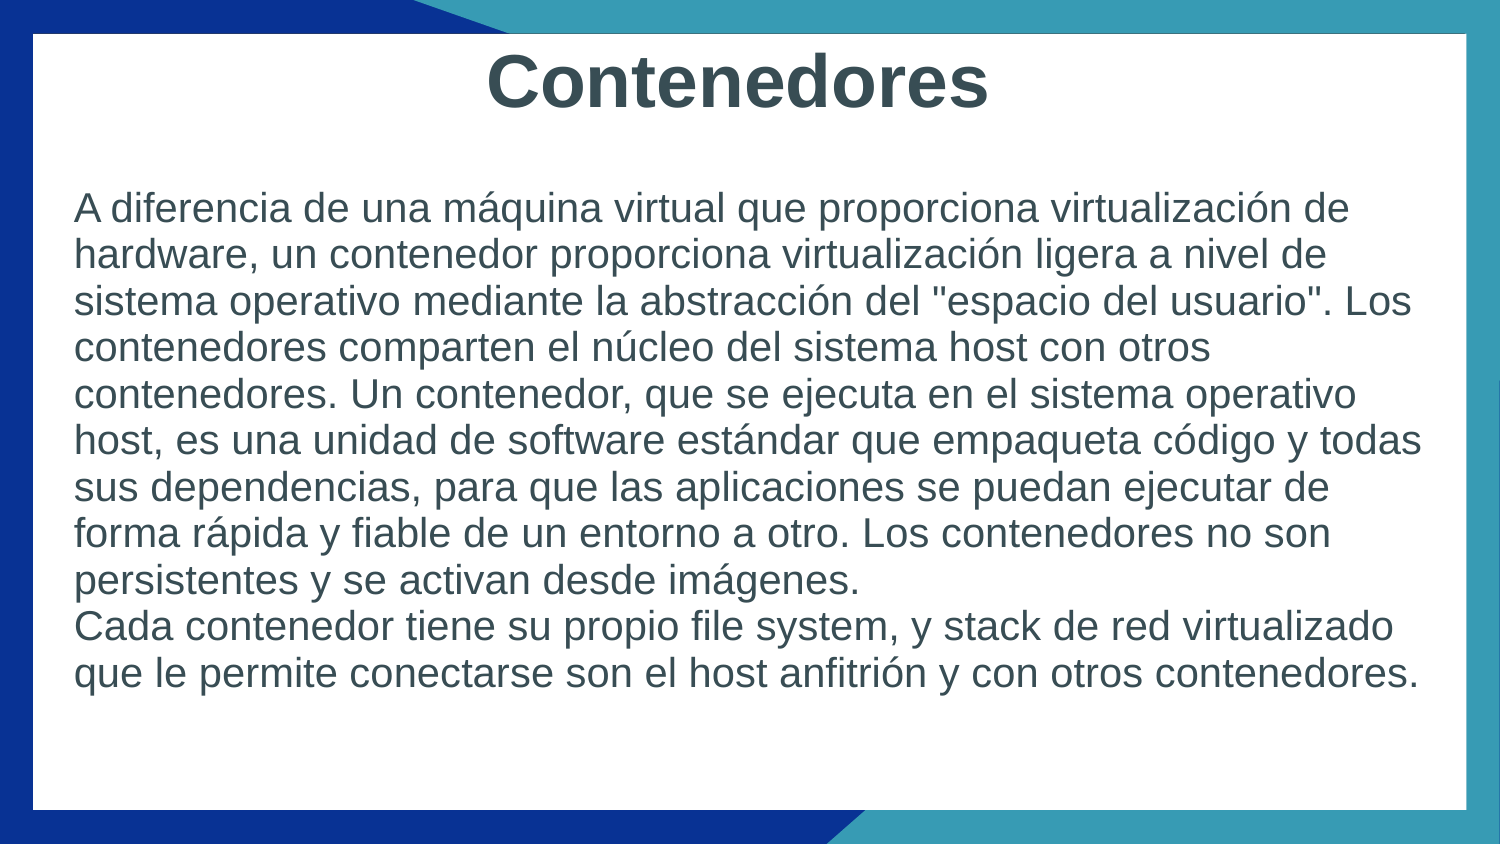

Contenedores
A diferencia de una máquina virtual que proporciona virtualización de hardware, un contenedor proporciona virtualización ligera a nivel de sistema operativo mediante la abstracción del "espacio del usuario". Los contenedores comparten el núcleo del sistema host con otros contenedores. Un contenedor, que se ejecuta en el sistema operativo host, es una unidad de software estándar que empaqueta código y todas sus dependencias, para que las aplicaciones se puedan ejecutar de forma rápida y fiable de un entorno a otro. Los contenedores no son persistentes y se activan desde imágenes.
Cada contenedor tiene su propio file system, y stack de red virtualizado que le permite conectarse son el host anfitrión y con otros contenedores.